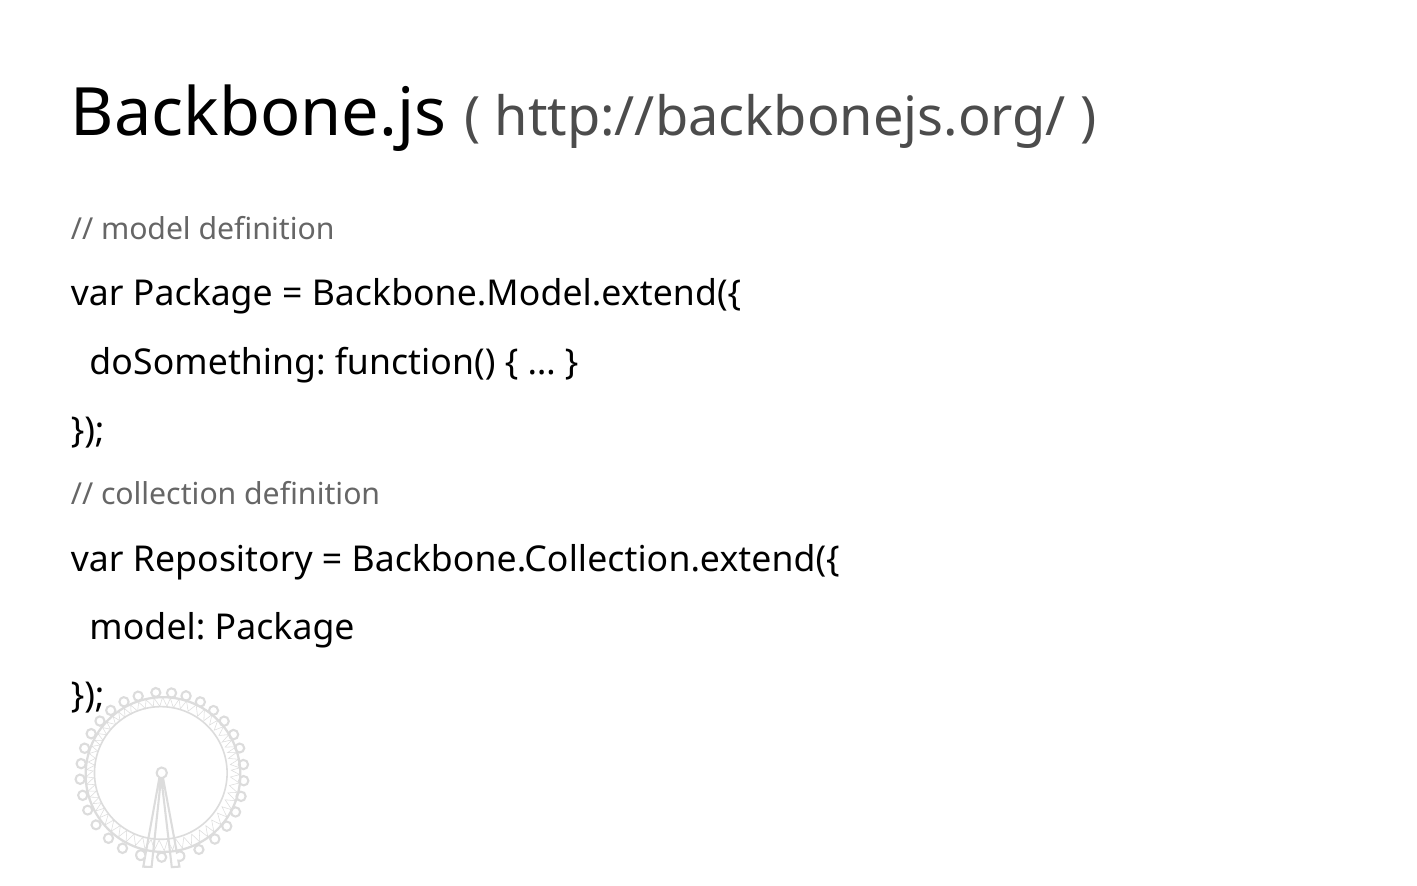

# Backbone.js ( http://backbonejs.org/ )
// model definition
var Package = Backbone.Model.extend({
 doSomething: function() { … }
});
// collection definition
var Repository = Backbone.Collection.extend({
 model: Package
});